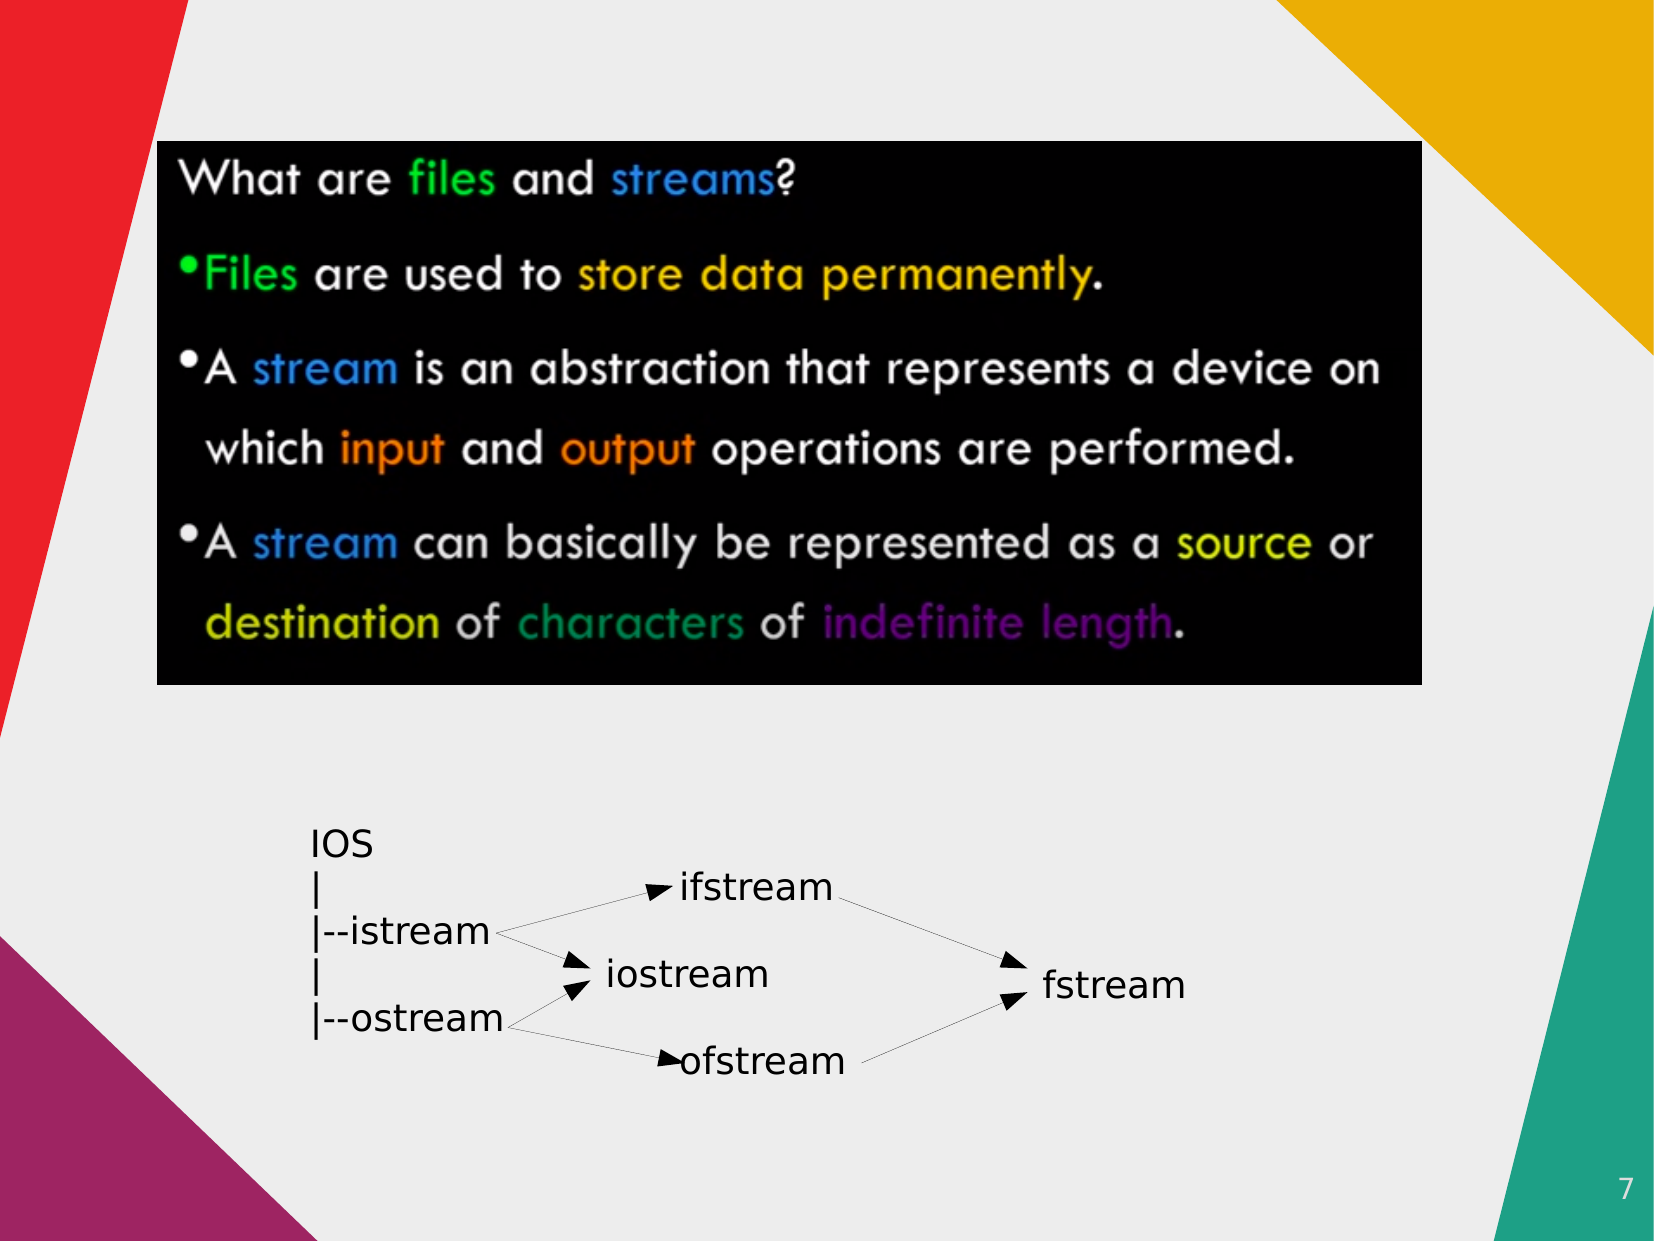

IOS
|					ifstream
|--istream
|		 		iostream
|--ostream
					ofstream
fstream
7